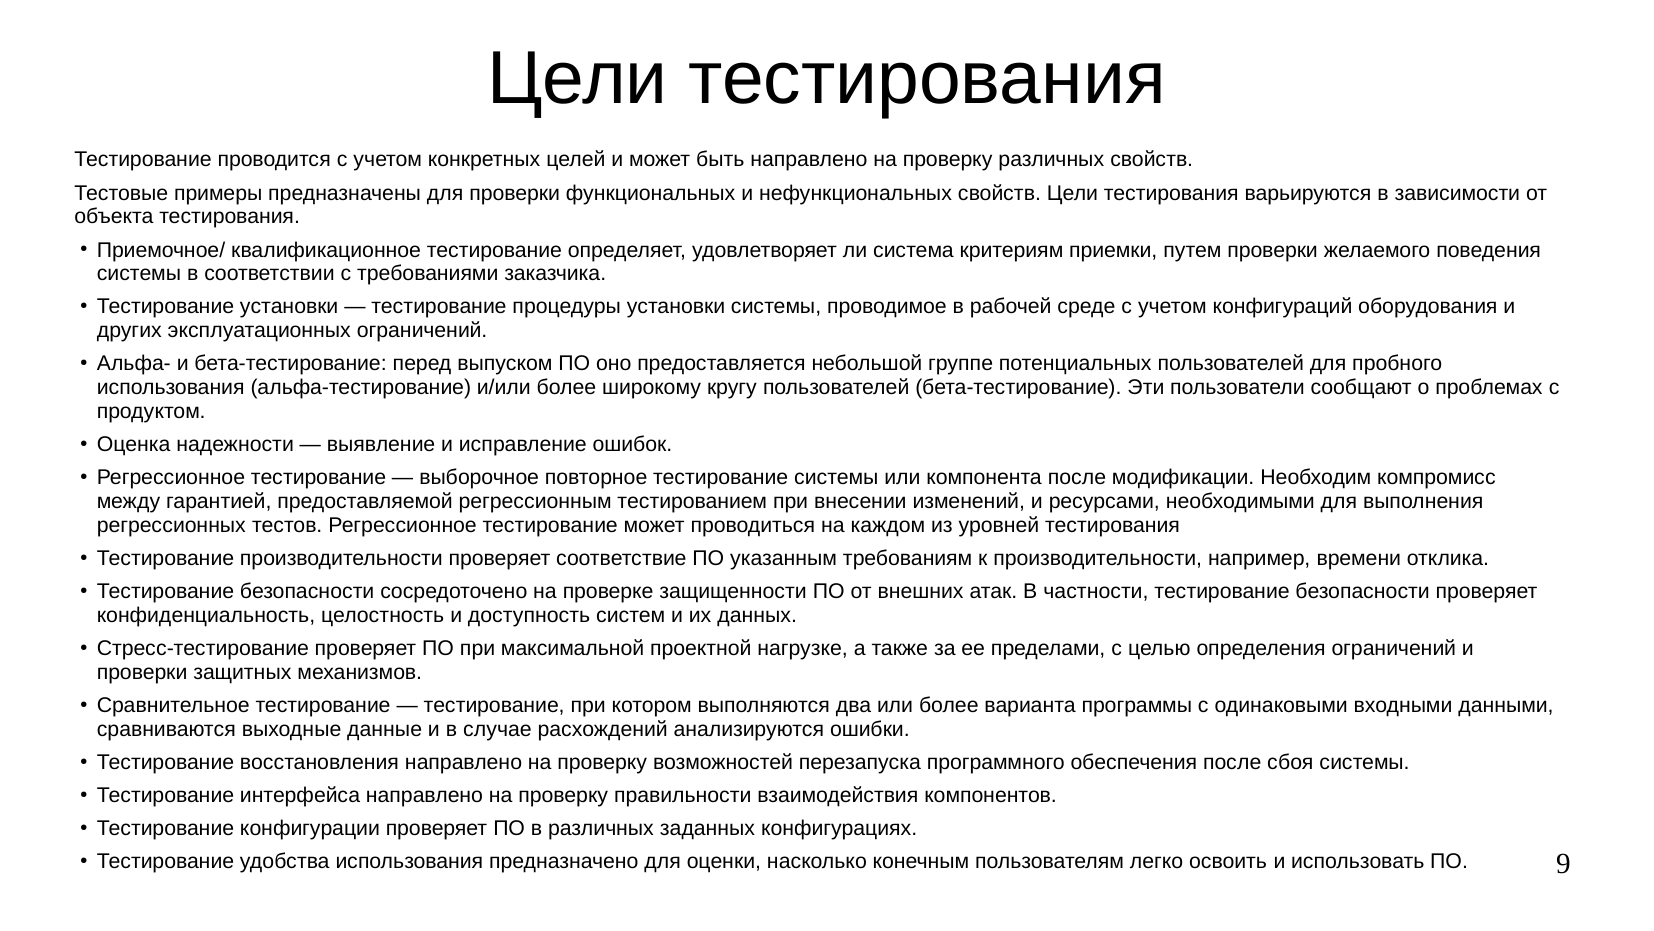

# Цели тестирования
Тестирование проводится с учетом конкретных целей и может быть направлено на проверку различных свойств.
Тестовые примеры предназначены для проверки функциональных и нефункциональных свойств. Цели тестирования варьируются в зависимости от объекта тестирования.
Приемочное/ квалификационное тестирование определяет, удовлетворяет ли система критериям приемки, путем проверки желаемого поведения системы в соответствии с требованиями заказчика.
Тестирование установки — тестирование процедуры установки системы, проводимое в рабочей среде с учетом конфигураций оборудования и других эксплуатационных ограничений.
Альфа- и бета-тестирование: перед выпуском ПО оно предоставляется небольшой группе потенциальных пользователей для пробного использования (альфа-тестирование) и/или более широкому кругу пользователей (бета-тестирование). Эти пользователи сообщают о проблемах с продуктом.
Оценка надежности — выявление и исправление ошибок.
Регрессионное тестирование — выборочное повторное тестирование системы или компонента после модификации. Необходим компромисс между гарантией, предоставляемой регрессионным тестированием при внесении изменений, и ресурсами, необходимыми для выполнения регрессионных тестов. Регрессионное тестирование может проводиться на каждом из уровней тестирования
Тестирование производительности проверяет соответствие ПО указанным требованиям к производительности, например, времени отклика.
Тестирование безопасности сосредоточено на проверке защищенности ПО от внешних атак. В частности, тестирование безопасности проверяет конфиденциальность, целостность и доступность систем и их данных.
Стресс-тестирование проверяет ПО при максимальной проектной нагрузке, а также за ее пределами, с целью определения ограничений и проверки защитных механизмов.
Сравнительное тестирование — тестирование, при котором выполняются два или более варианта программы с одинаковыми входными данными, сравниваются выходные данные и в случае расхождений анализируются ошибки.
Тестирование восстановления направлено на проверку возможностей перезапуска программного обеспечения после сбоя системы.
Тестирование интерфейса направлено на проверку правильности взаимодействия компонентов.
Тестирование конфигурации проверяет ПО в различных заданных конфигурациях.
Тестирование удобства использования предназначено для оценки, насколько конечным пользователям легко освоить и использовать ПО.
9